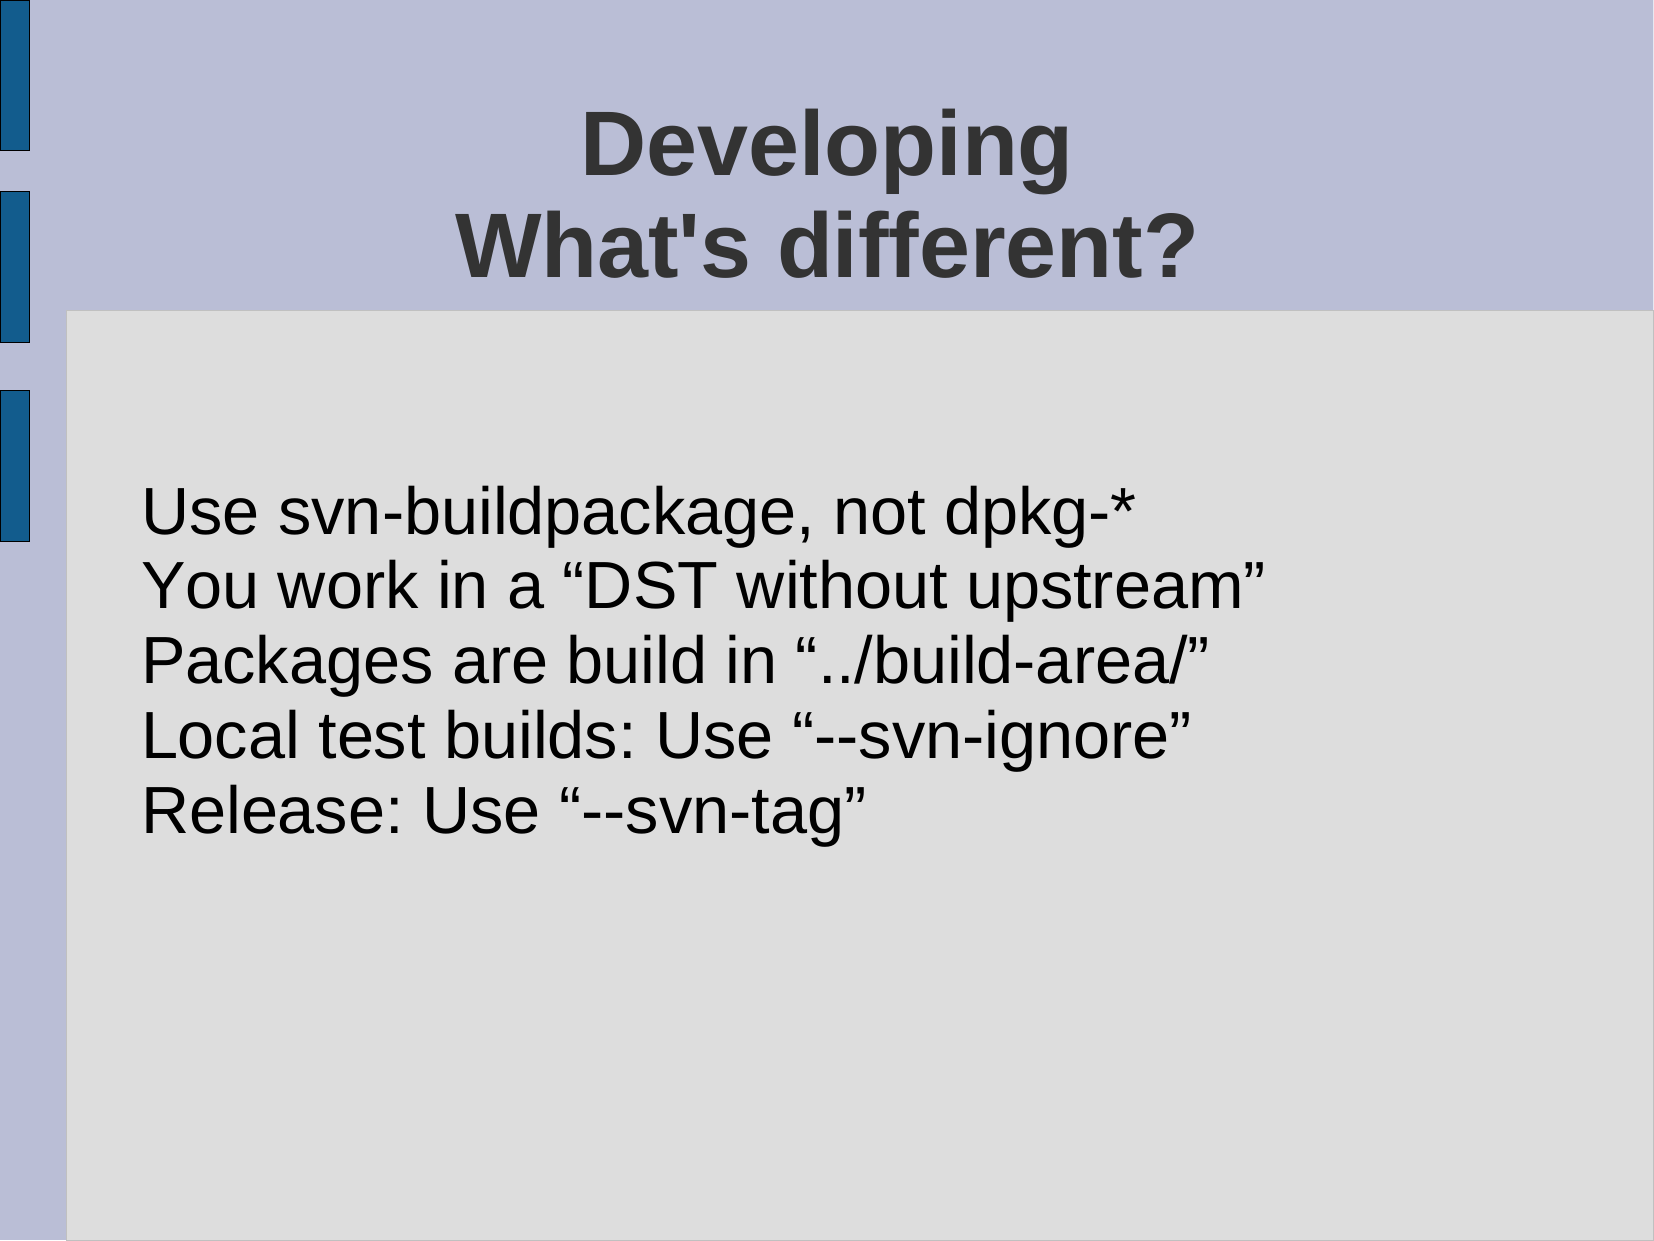

# Developing What's different?
Use svn-buildpackage, not dpkg-*
You work in a “DST without upstream”
Packages are build in “../build-area/”
Local test builds: Use “--svn-ignore”
Release: Use “--svn-tag”